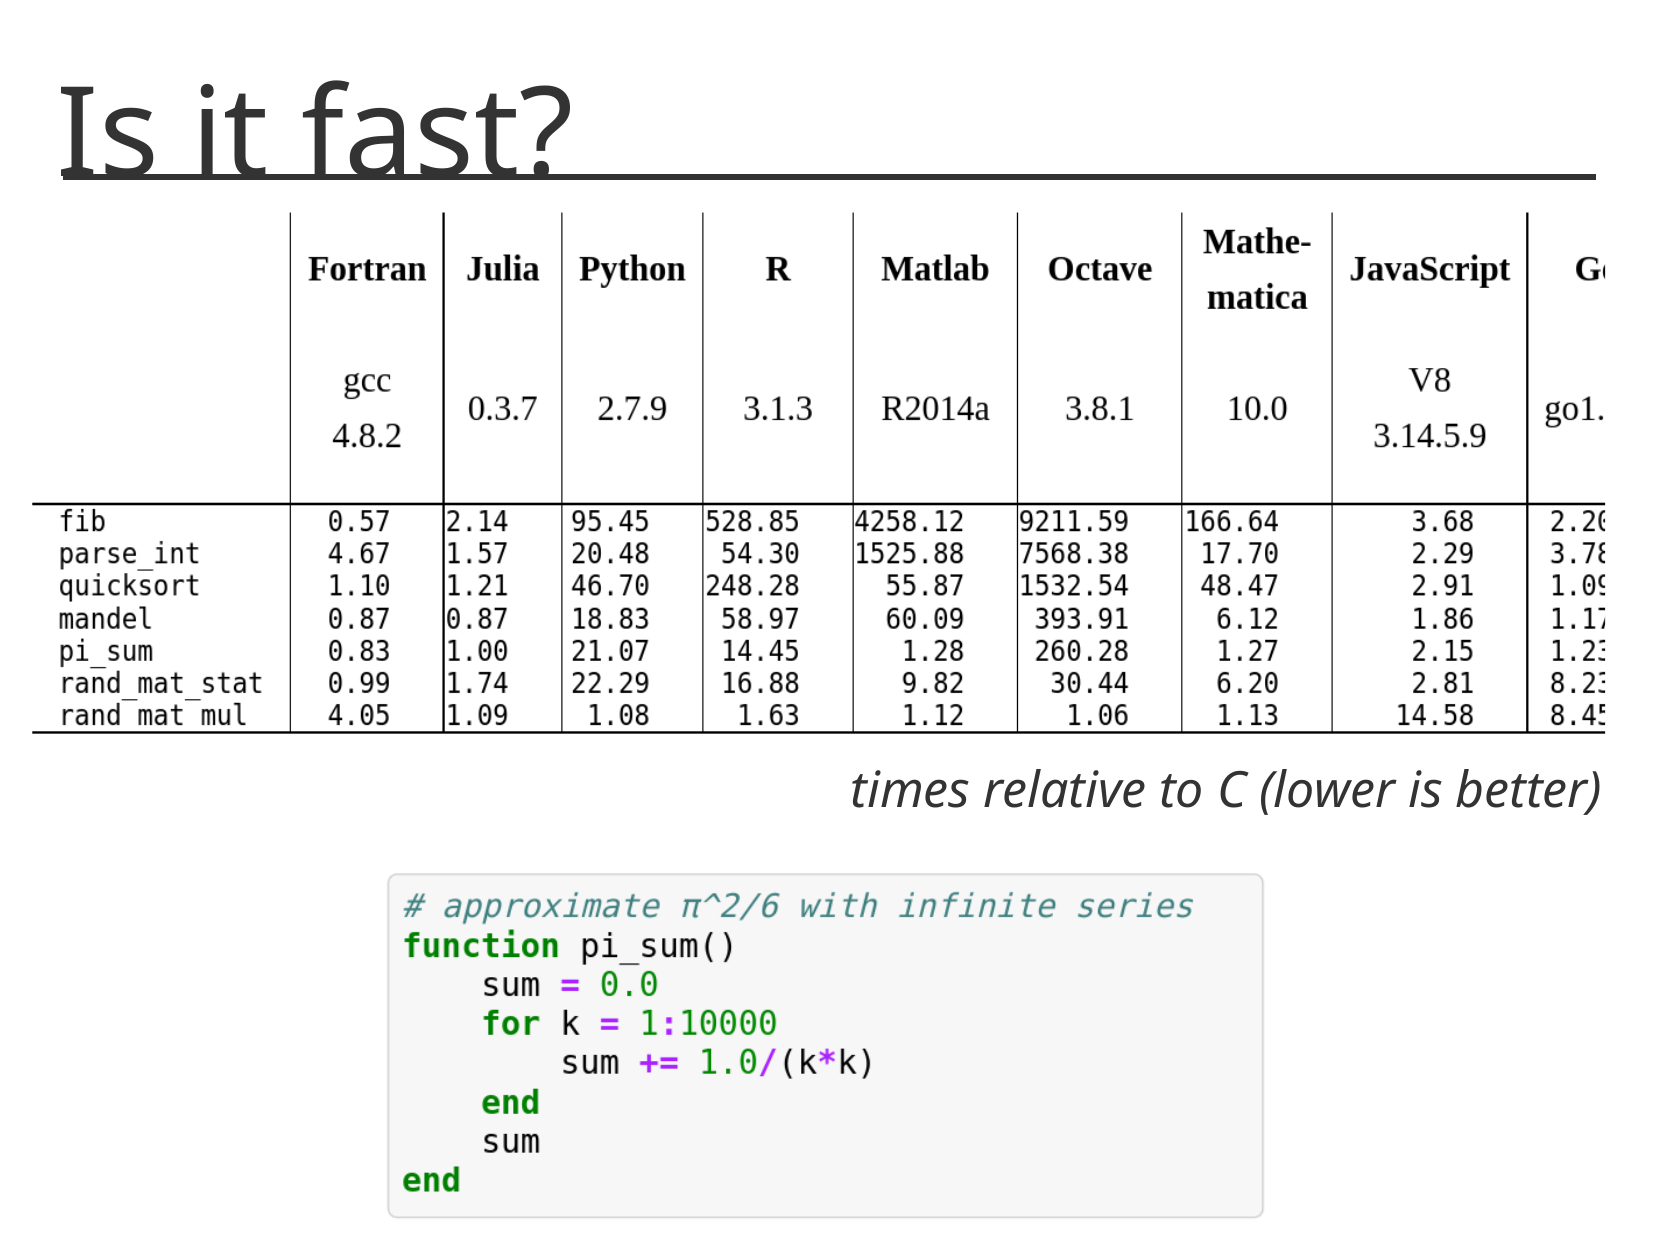

# Is it fast?
times relative to C (lower is better)